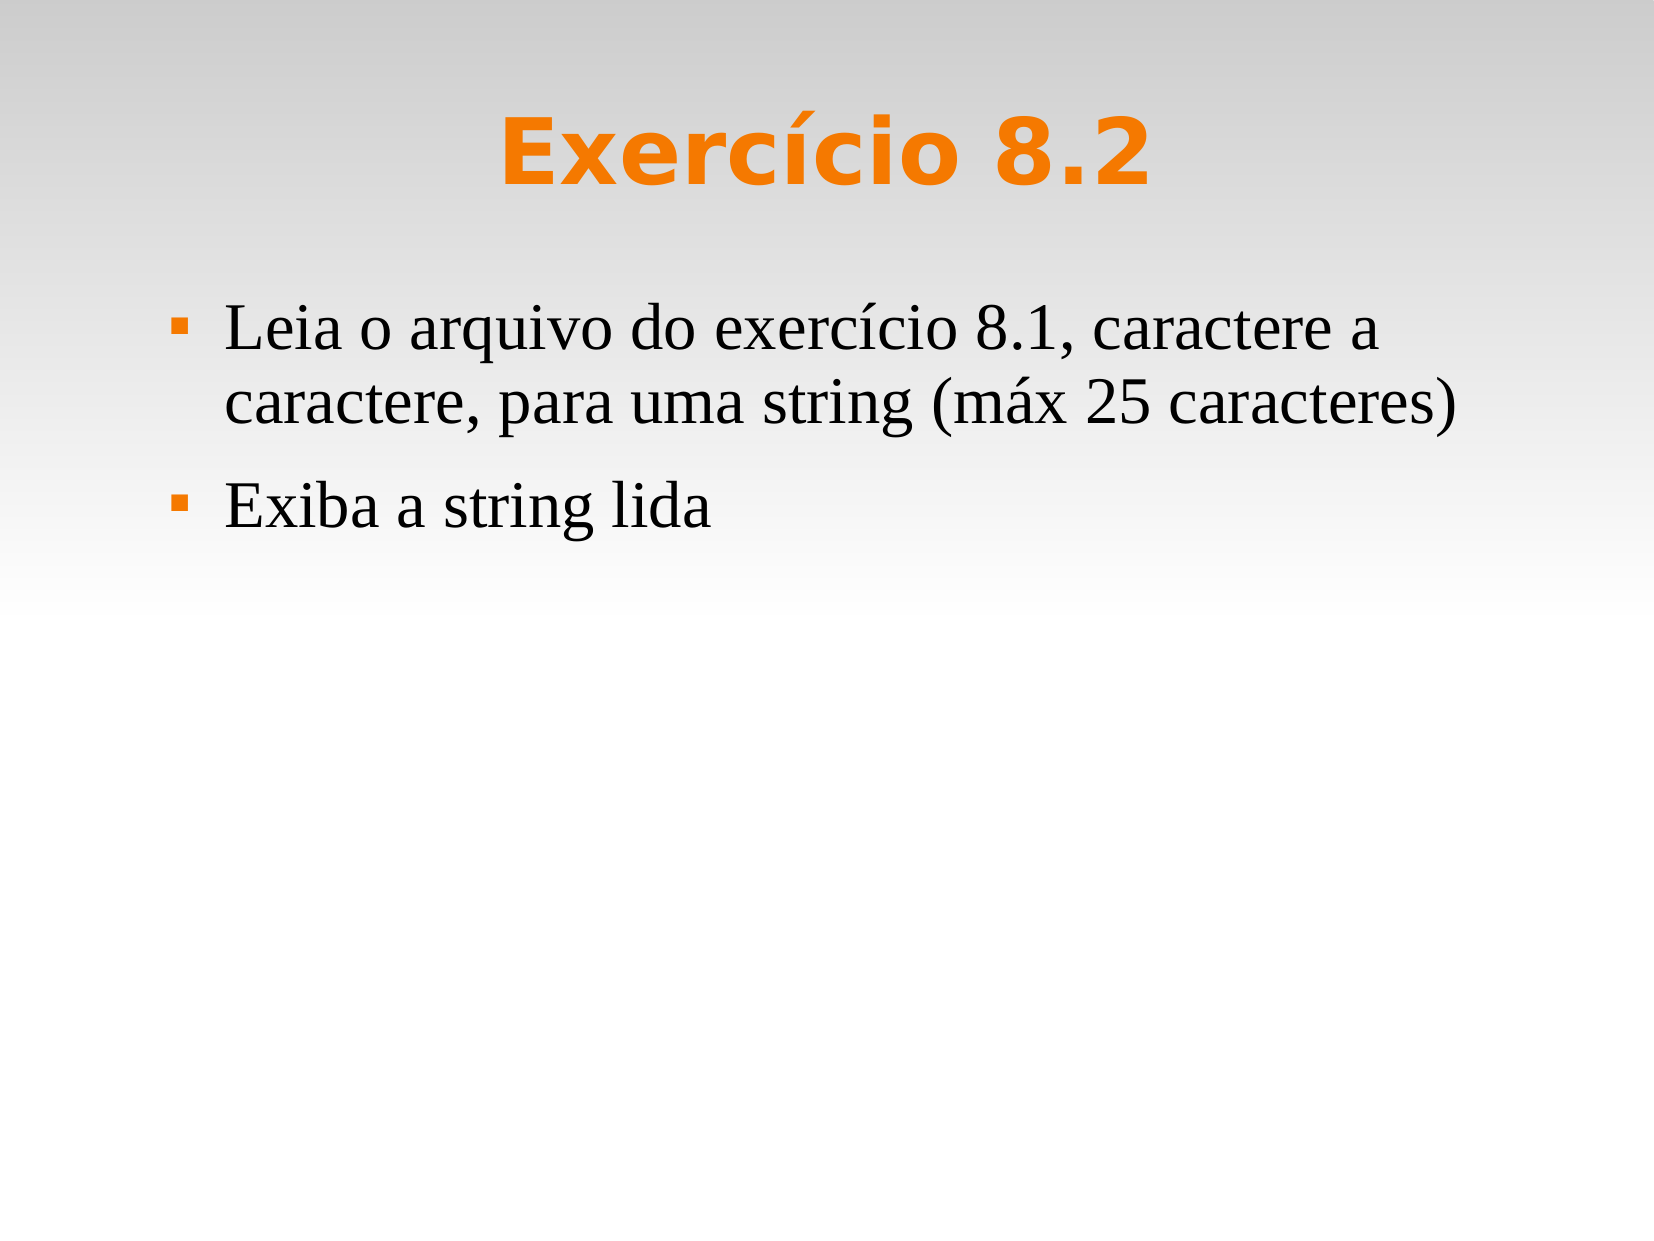

# Exercício 8.2
Leia o arquivo do exercício 8.1, caractere a caractere, para uma string (máx 25 caracteres)
Exiba a string lida